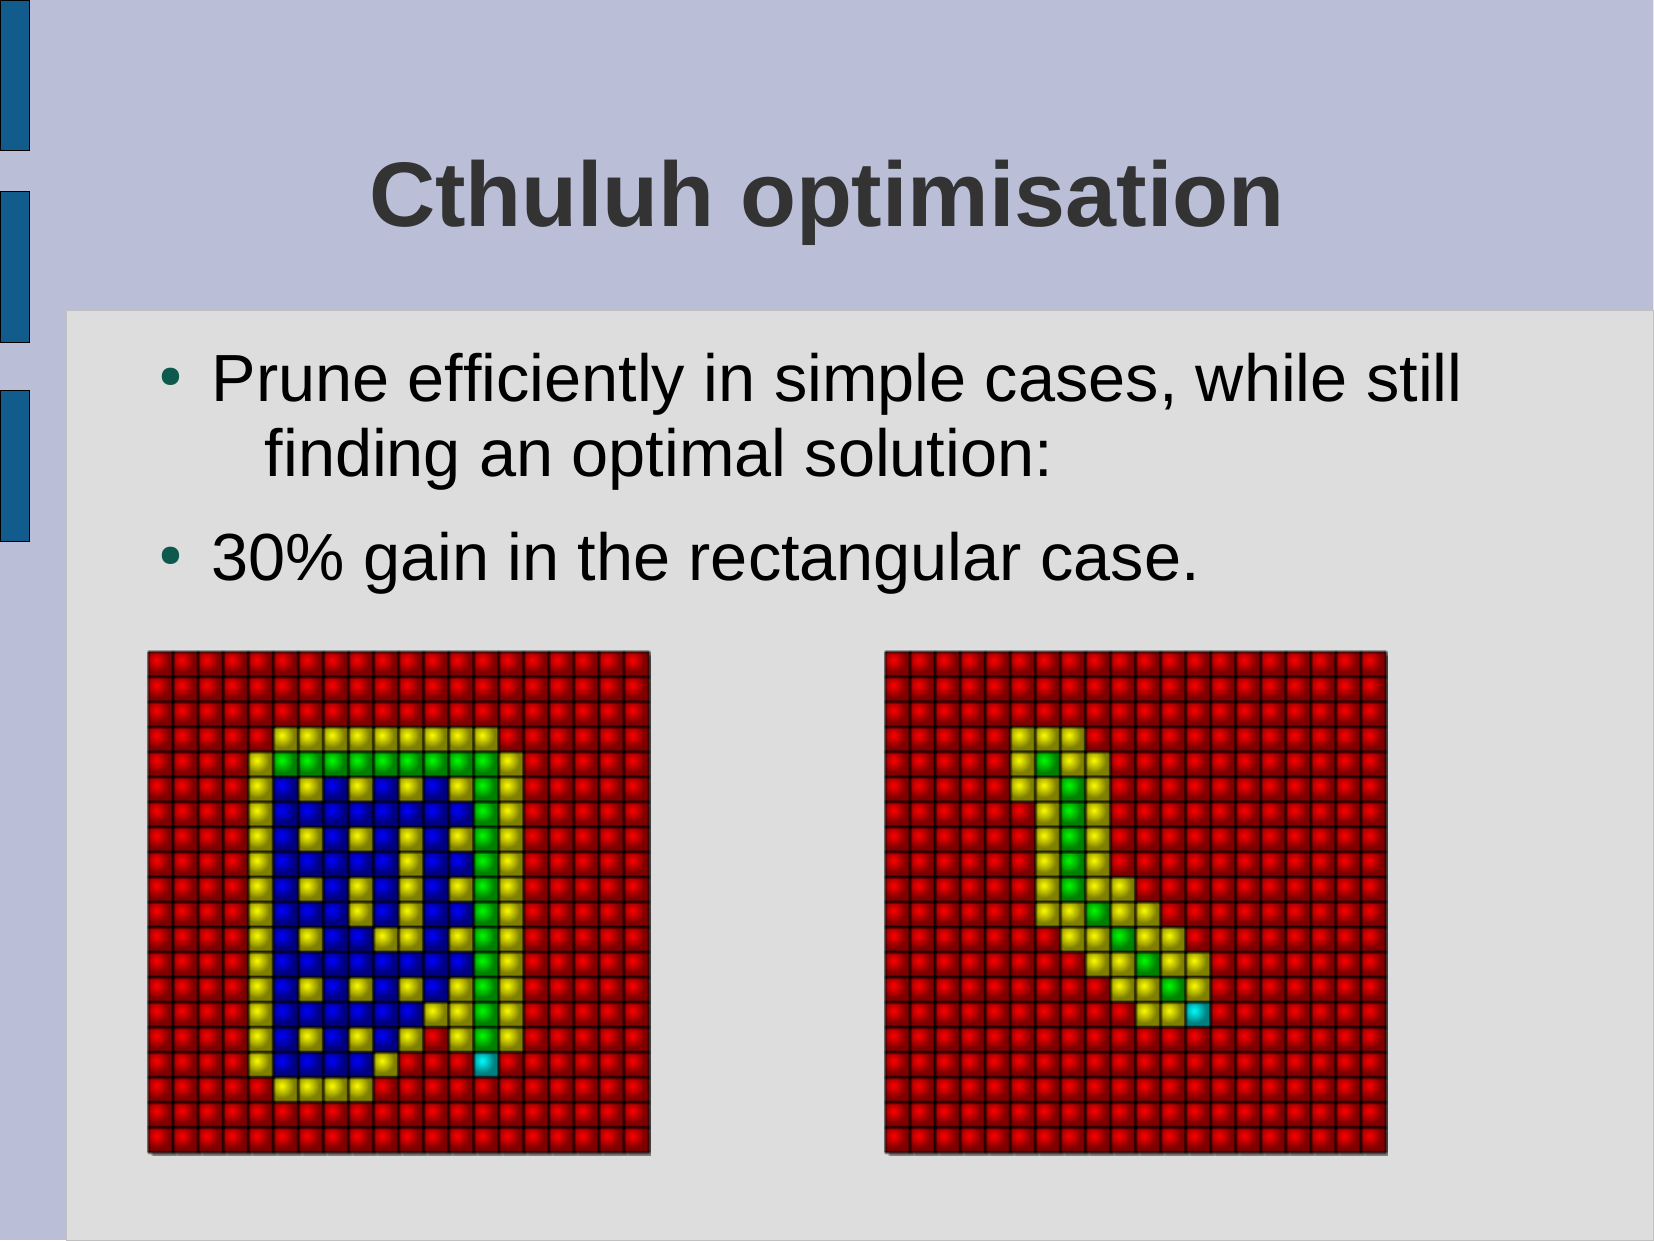

# Cthuluh optimisation
Prune efficiently in simple cases, while still finding an optimal solution:
30% gain in the rectangular case.